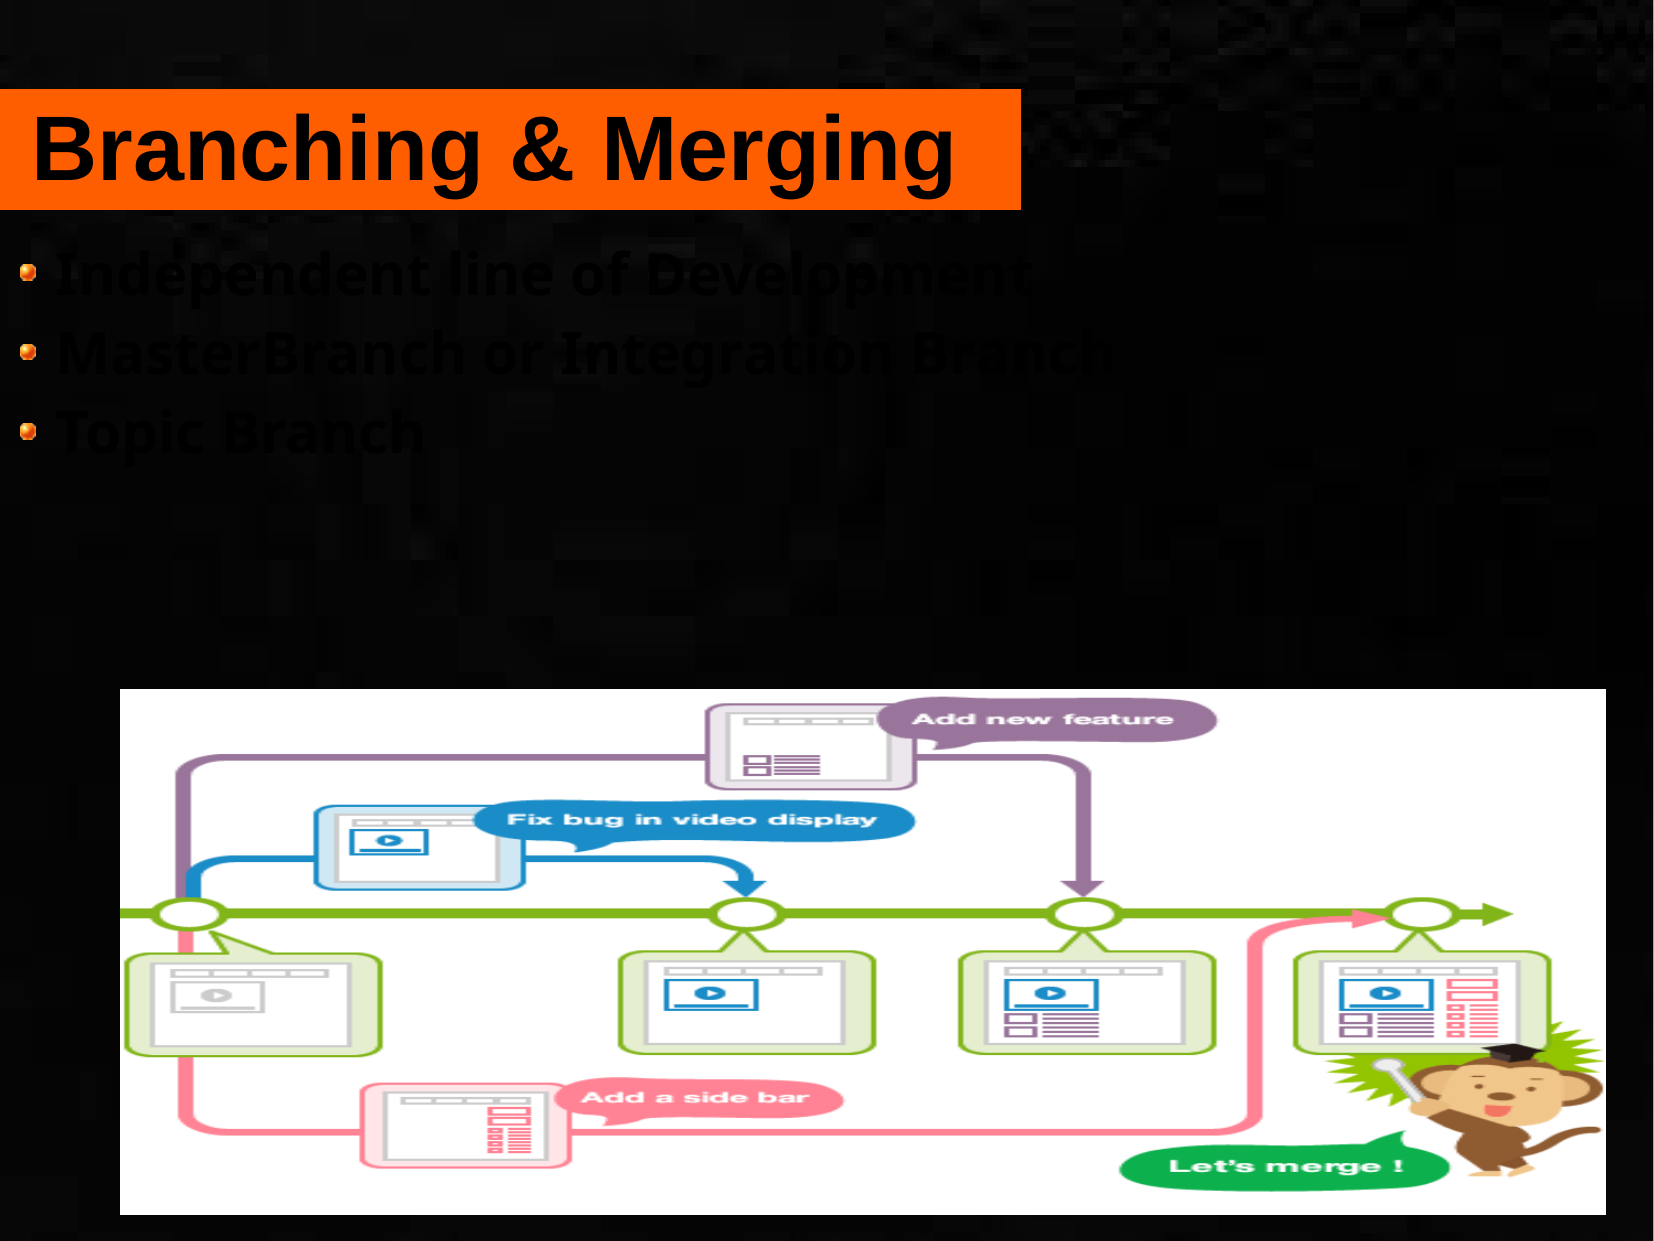

Branching & Merging
Independent line of Development
MasterBranch or Integration Branch
Topic Branch
#